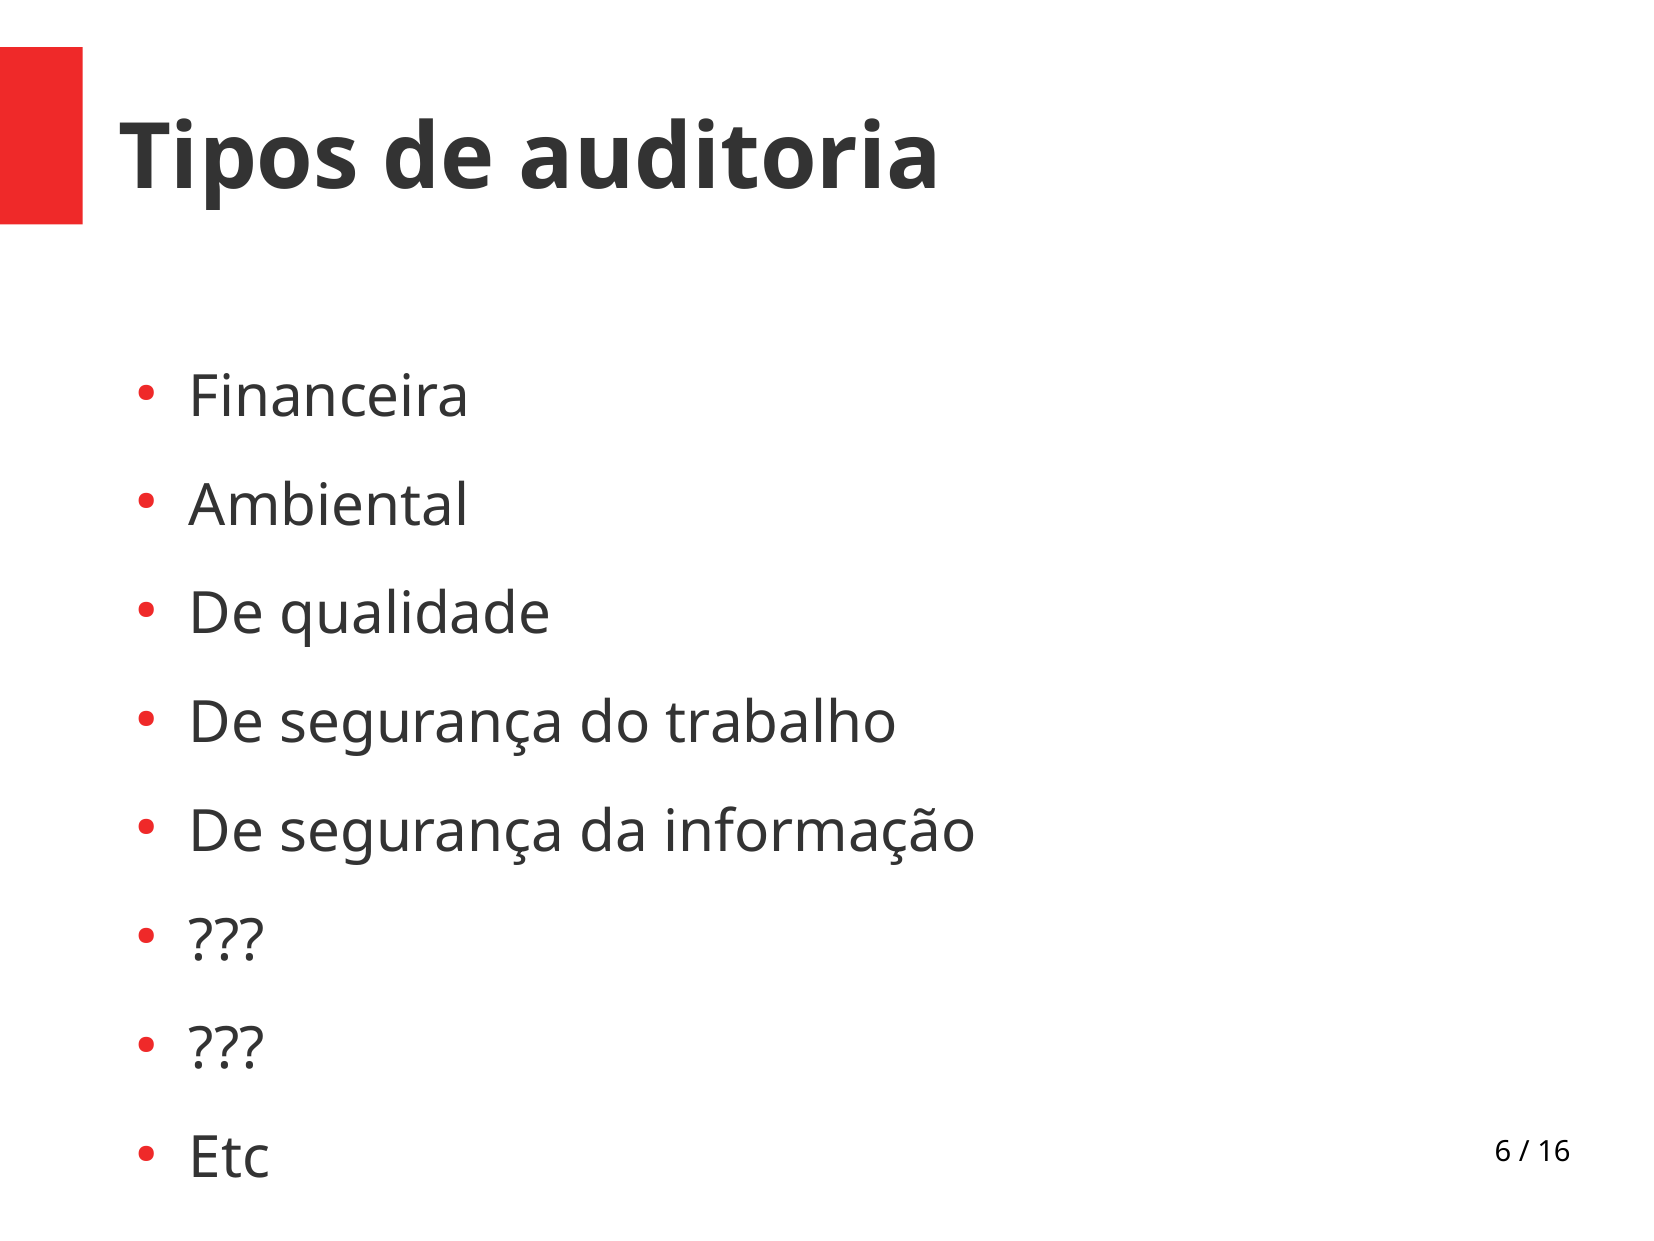

# Tipos de auditoria
Financeira
Ambiental
De qualidade
De segurança do trabalho
De segurança da informação
???
???
Etc
6